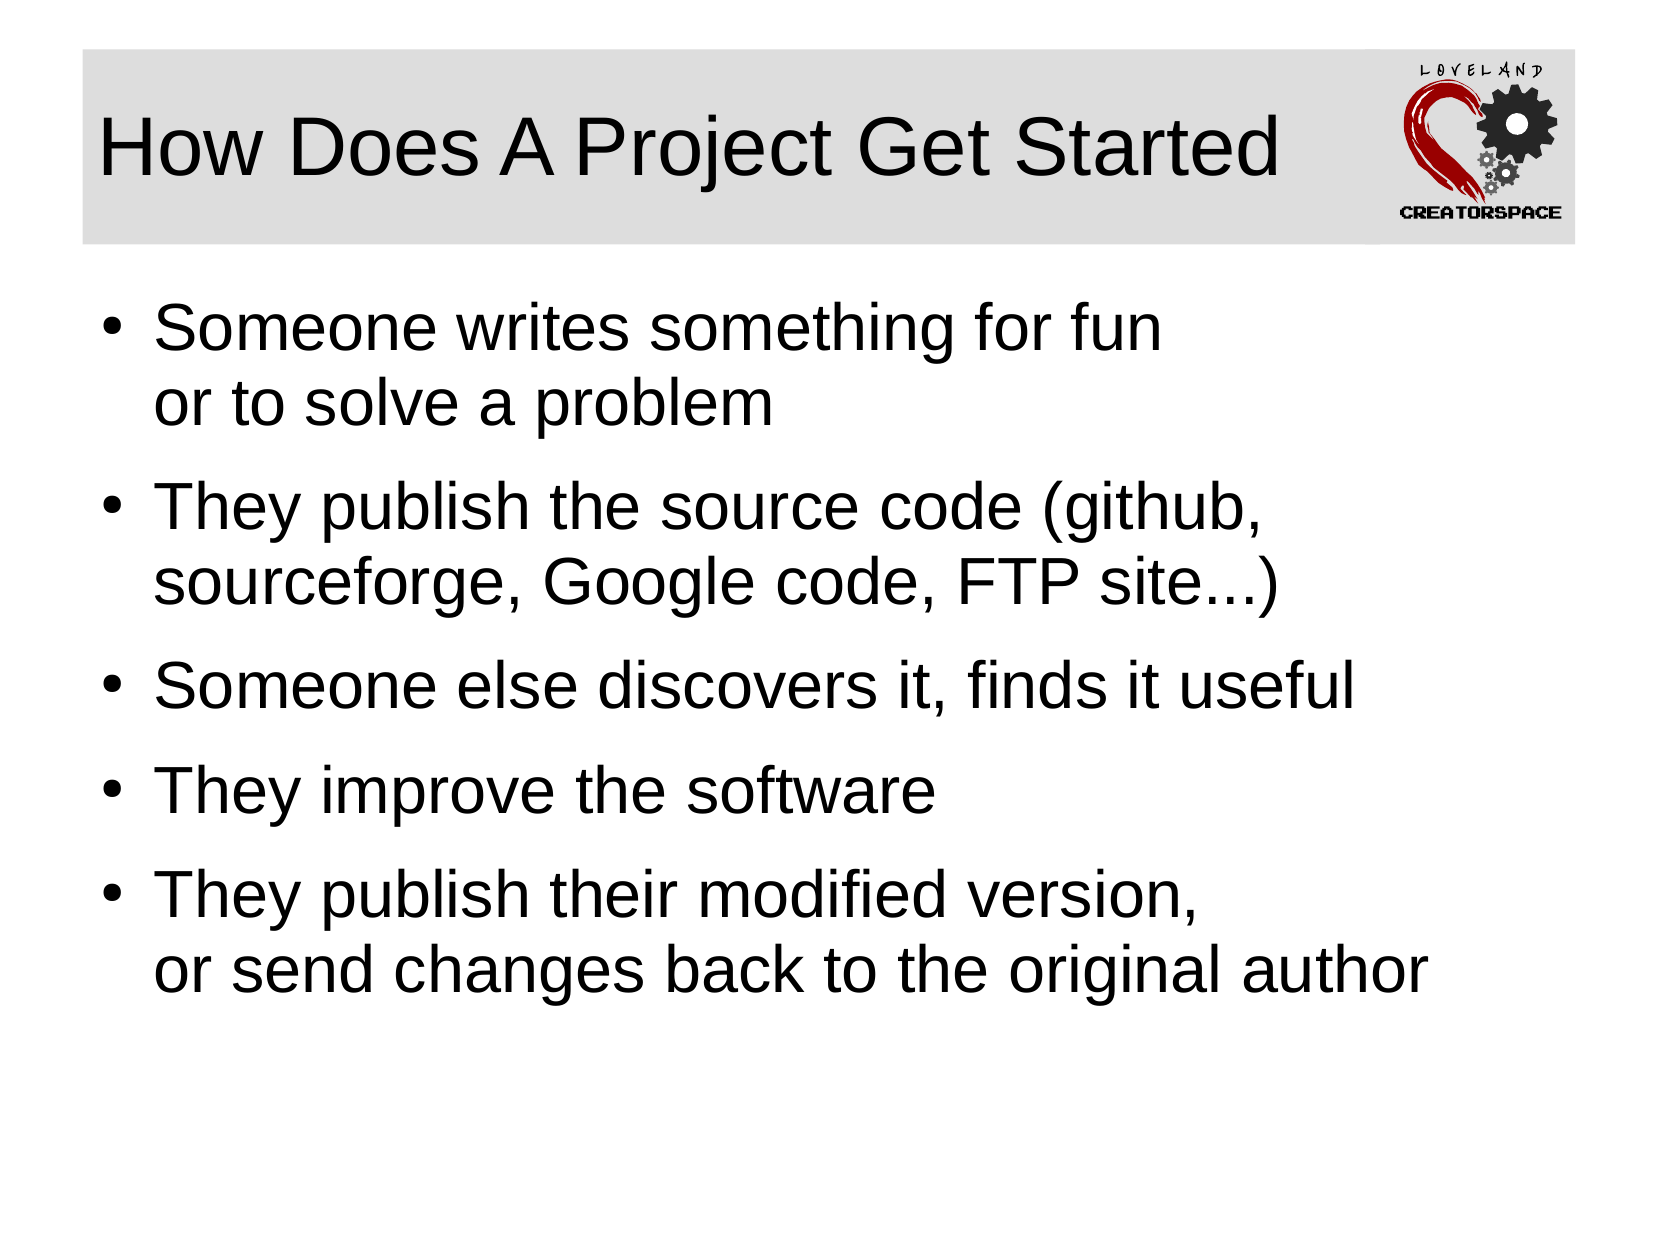

# How Does A Project Get Started
Someone writes something for fun
or to solve a problem
They publish the source code (github, sourceforge, Google code, FTP site...)
Someone else discovers it, finds it useful
They improve the software
They publish their modified version,
or send changes back to the original author